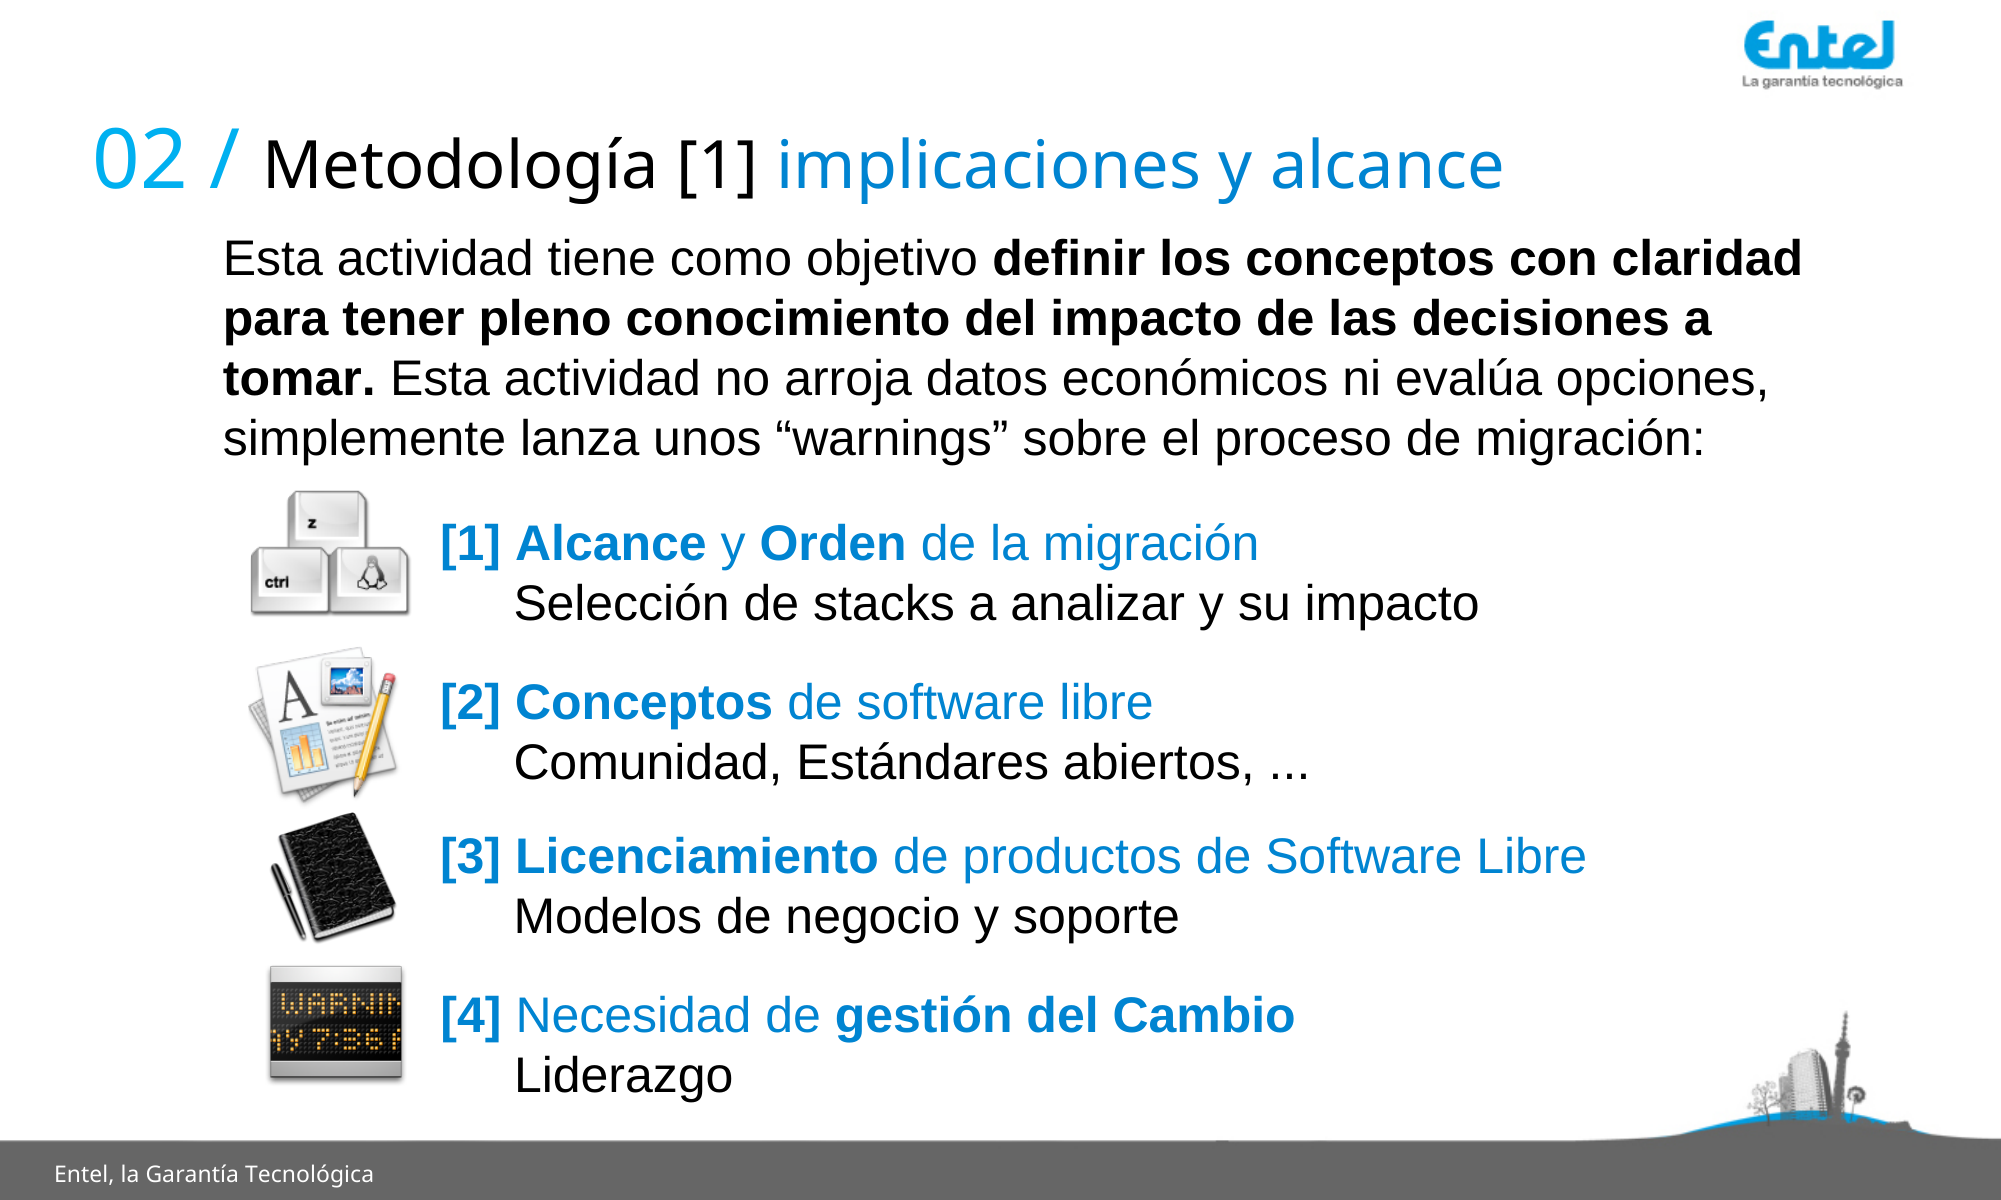

02 / Metodología [1] implicaciones y alcance
Esta actividad tiene como objetivo definir los conceptos con claridad para tener pleno conocimiento del impacto de las decisiones a tomar. Esta actividad no arroja datos económicos ni evalúa opciones, simplemente lanza unos “warnings” sobre el proceso de migración:
[1] Alcance y Orden de la migración
	Selección de stacks a analizar y su impacto
[2] Conceptos de software libre
	Comunidad, Estándares abiertos, ...
[3] Licenciamiento de productos de Software Libre
	Modelos de negocio y soporte
[4] Necesidad de gestión del Cambio
	Liderazgo
Entel, la Garantía Tecnológica